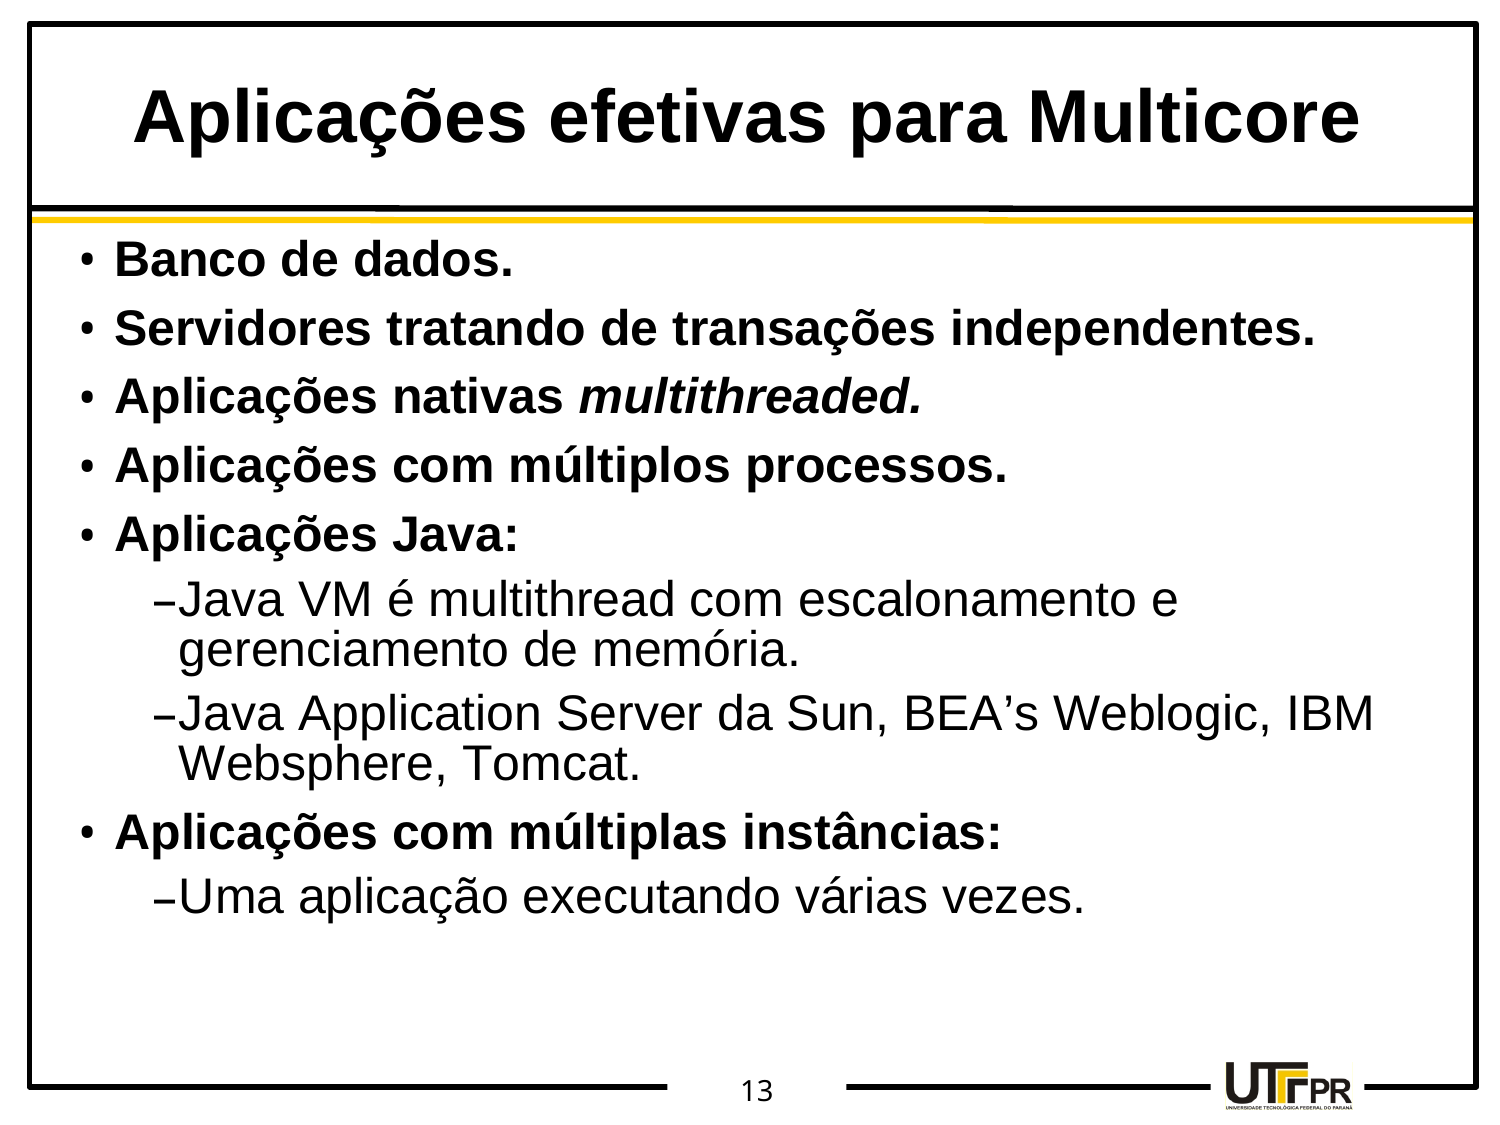

# Aplicações efetivas para Multicore
Banco de dados.
Servidores tratando de transações independentes.
Aplicações nativas multithreaded.
Aplicações com múltiplos processos.
Aplicações Java:
Java VM é multithread com escalonamento e gerenciamento de memória.
Java Application Server da Sun, BEA’s Weblogic, IBM Websphere, Tomcat.
Aplicações com múltiplas instâncias:
Uma aplicação executando várias vezes.